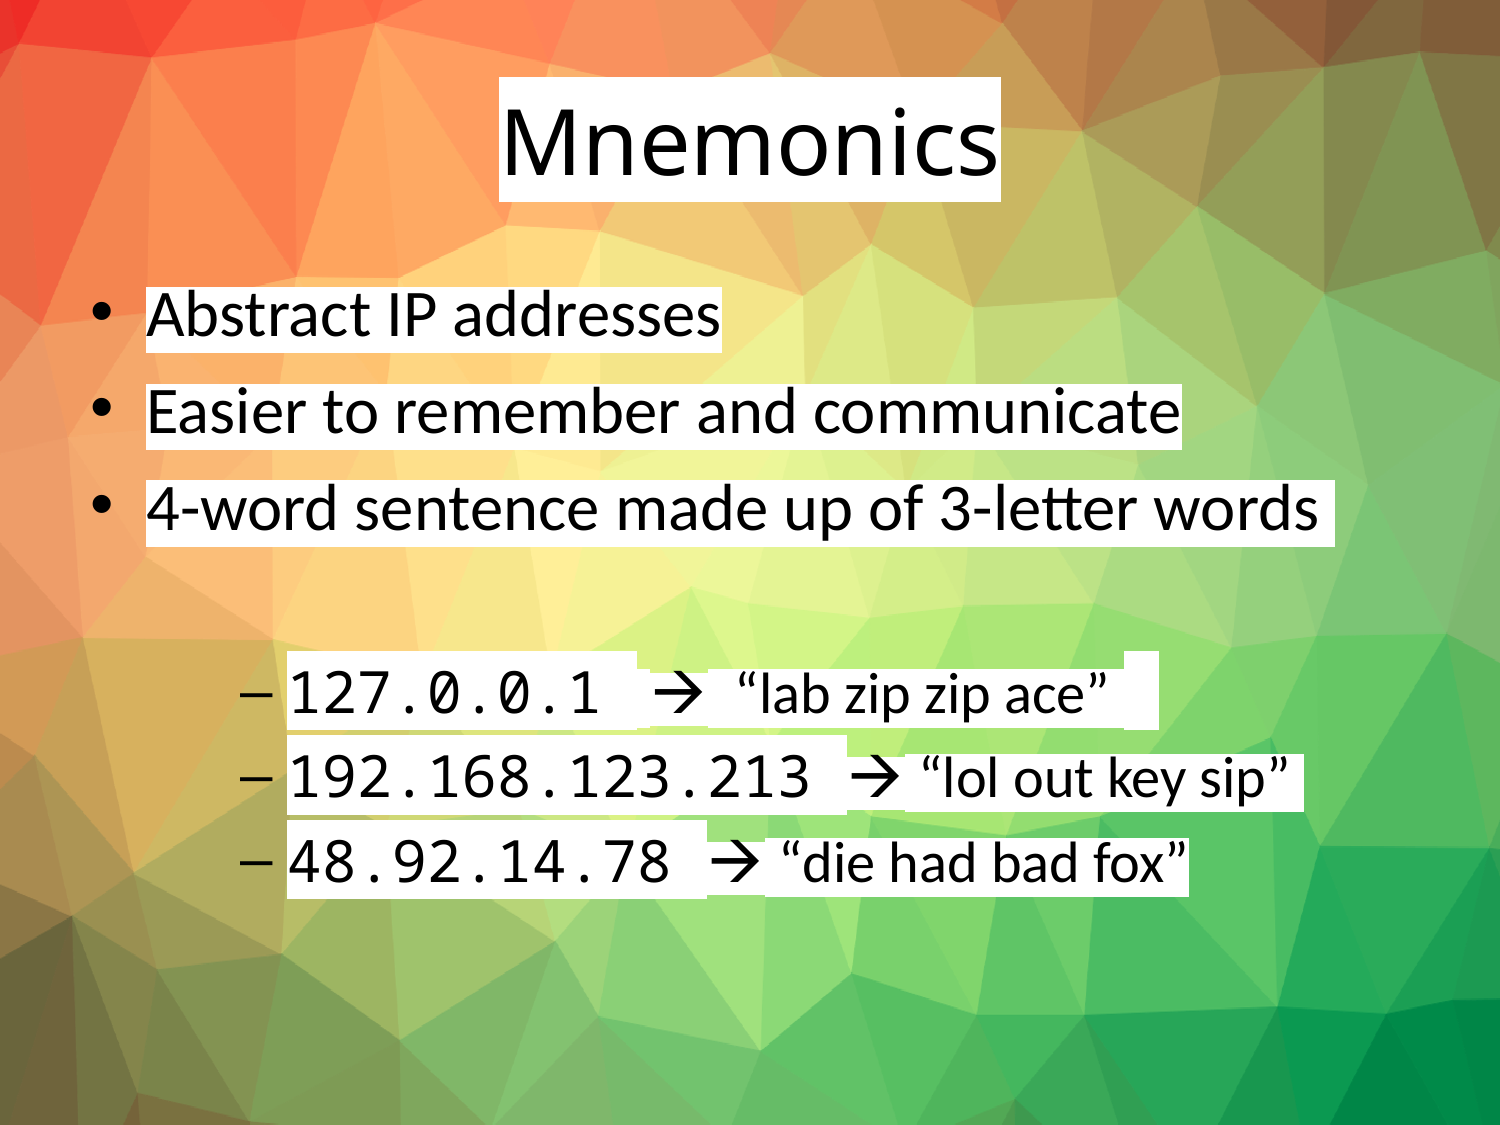

# Mnemonics
Abstract IP addresses
Easier to remember and communicate
4-word sentence made up of 3-letter words
127.0.0.1  “lab zip zip ace”
192.168.123.213  “lol out key sip”
48.92.14.78  “die had bad fox”